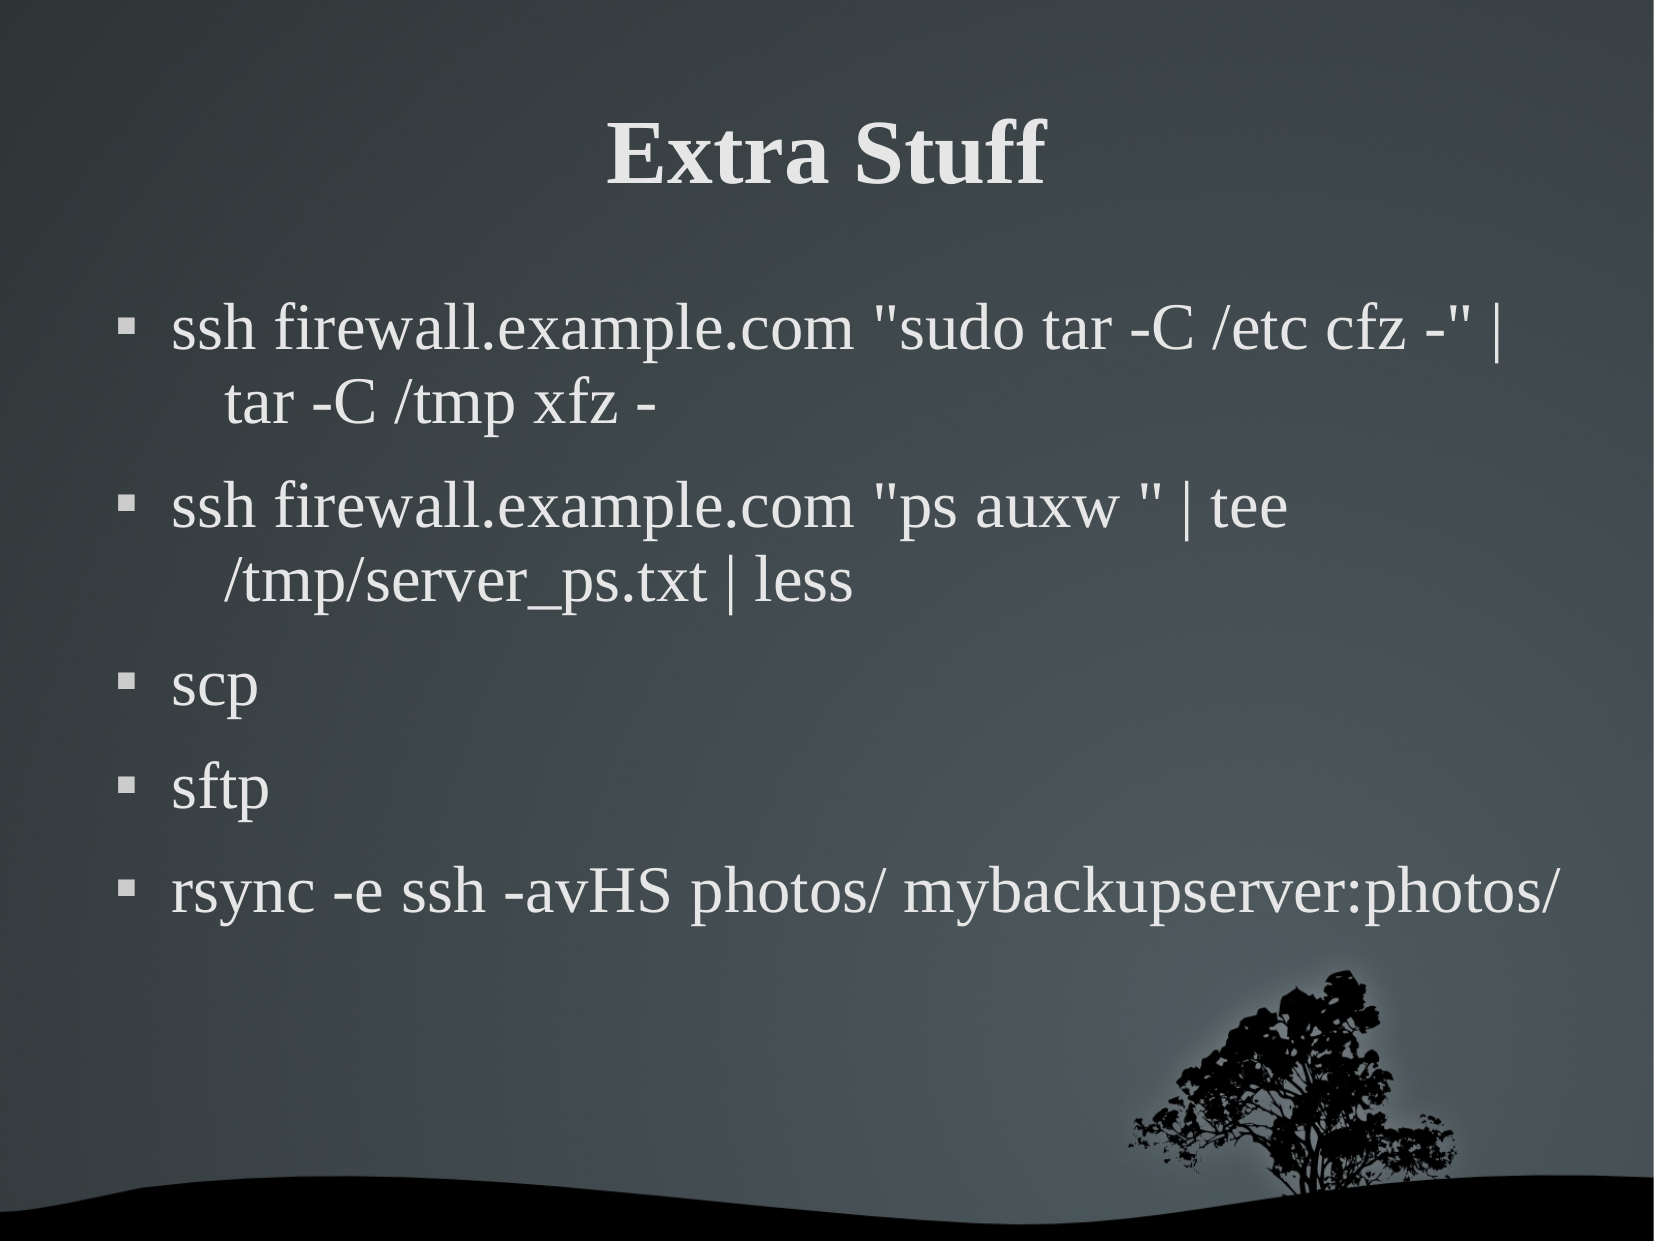

# Extra Stuff
ssh firewall.example.com "sudo tar -C /etc cfz -" | tar -C /tmp xfz -
ssh firewall.example.com "ps auxw " | tee /tmp/server_ps.txt | less
scp
sftp
rsync -e ssh -avHS photos/ mybackupserver:photos/